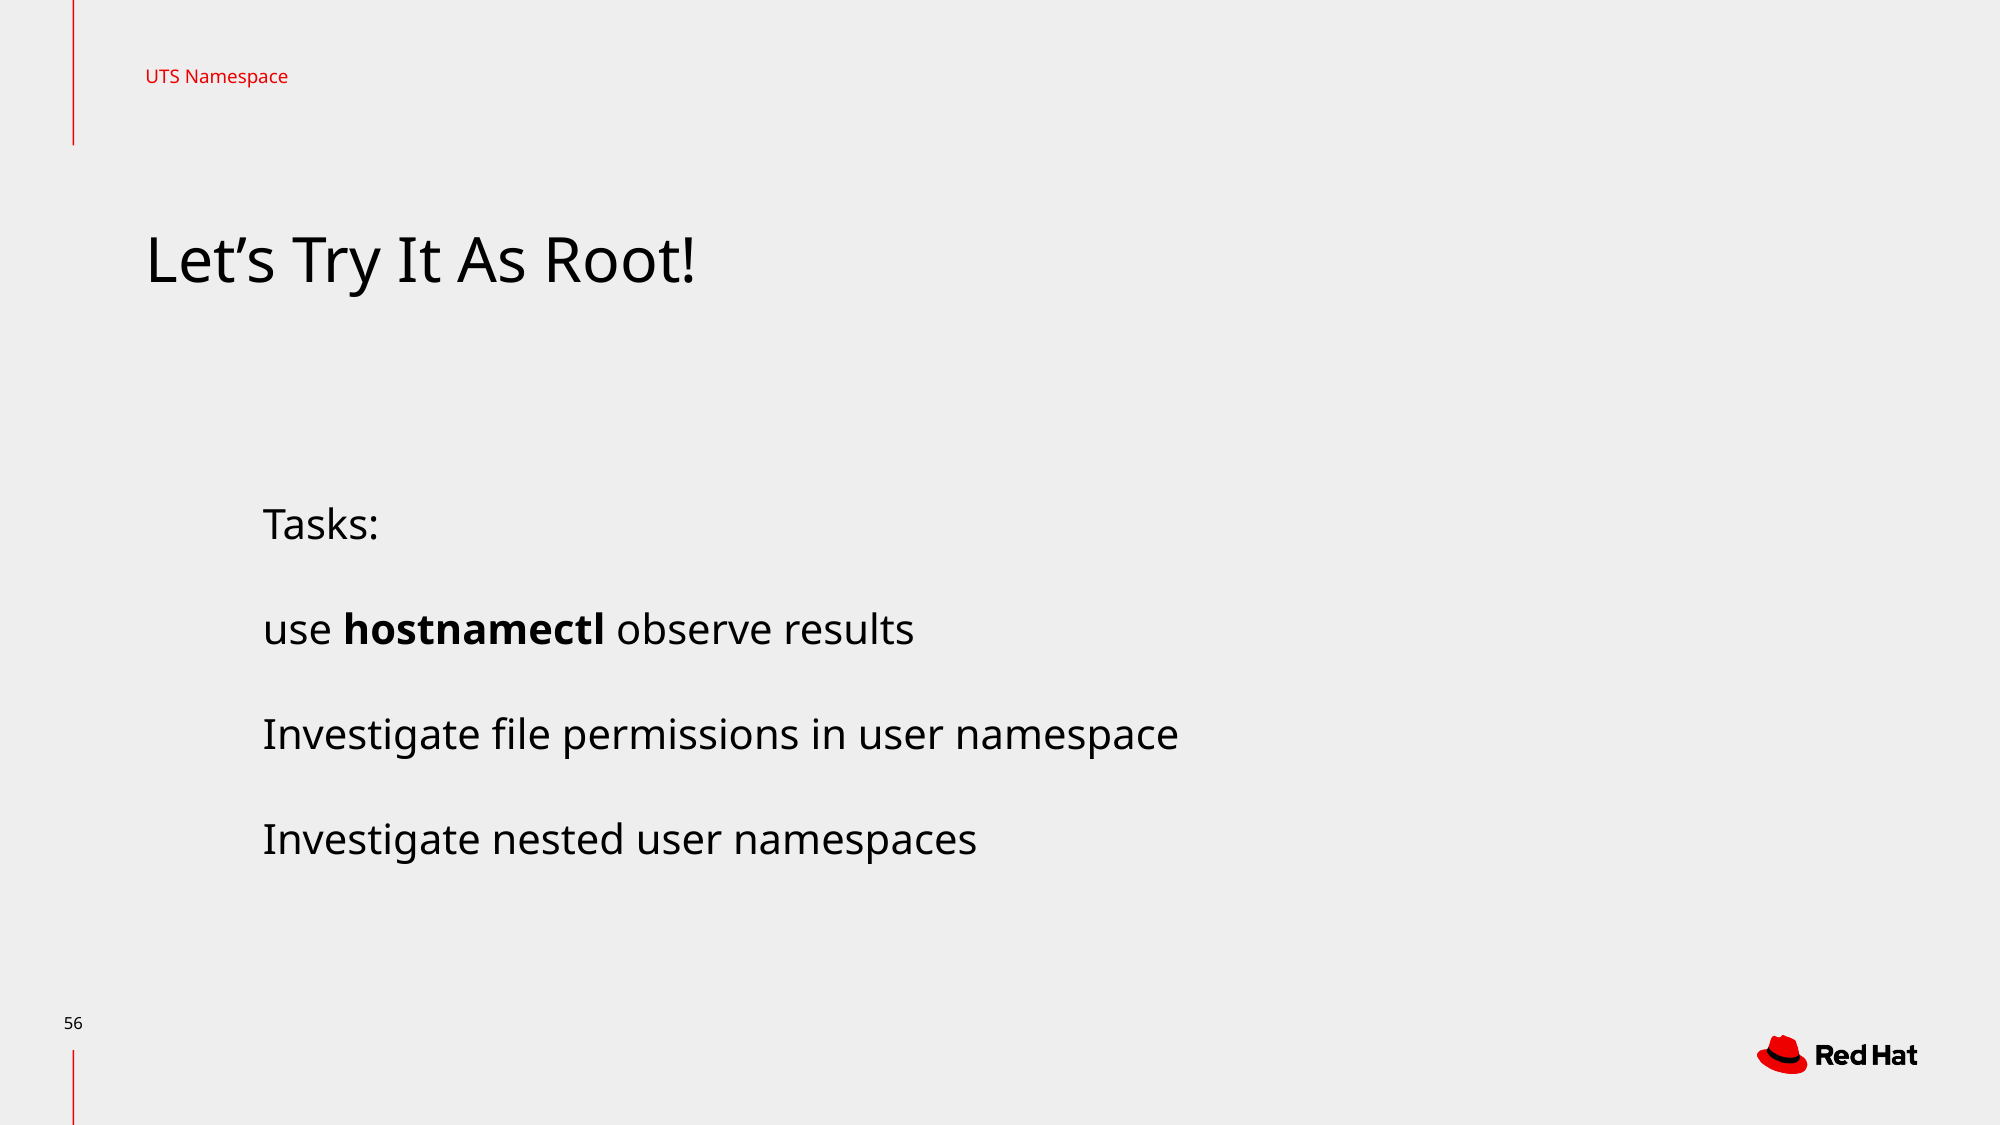

# UTS Namespace
Let’s Try It As Root!
Tasks:
use hostnamectl observe results
Investigate file permissions in user namespace
Investigate nested user namespaces